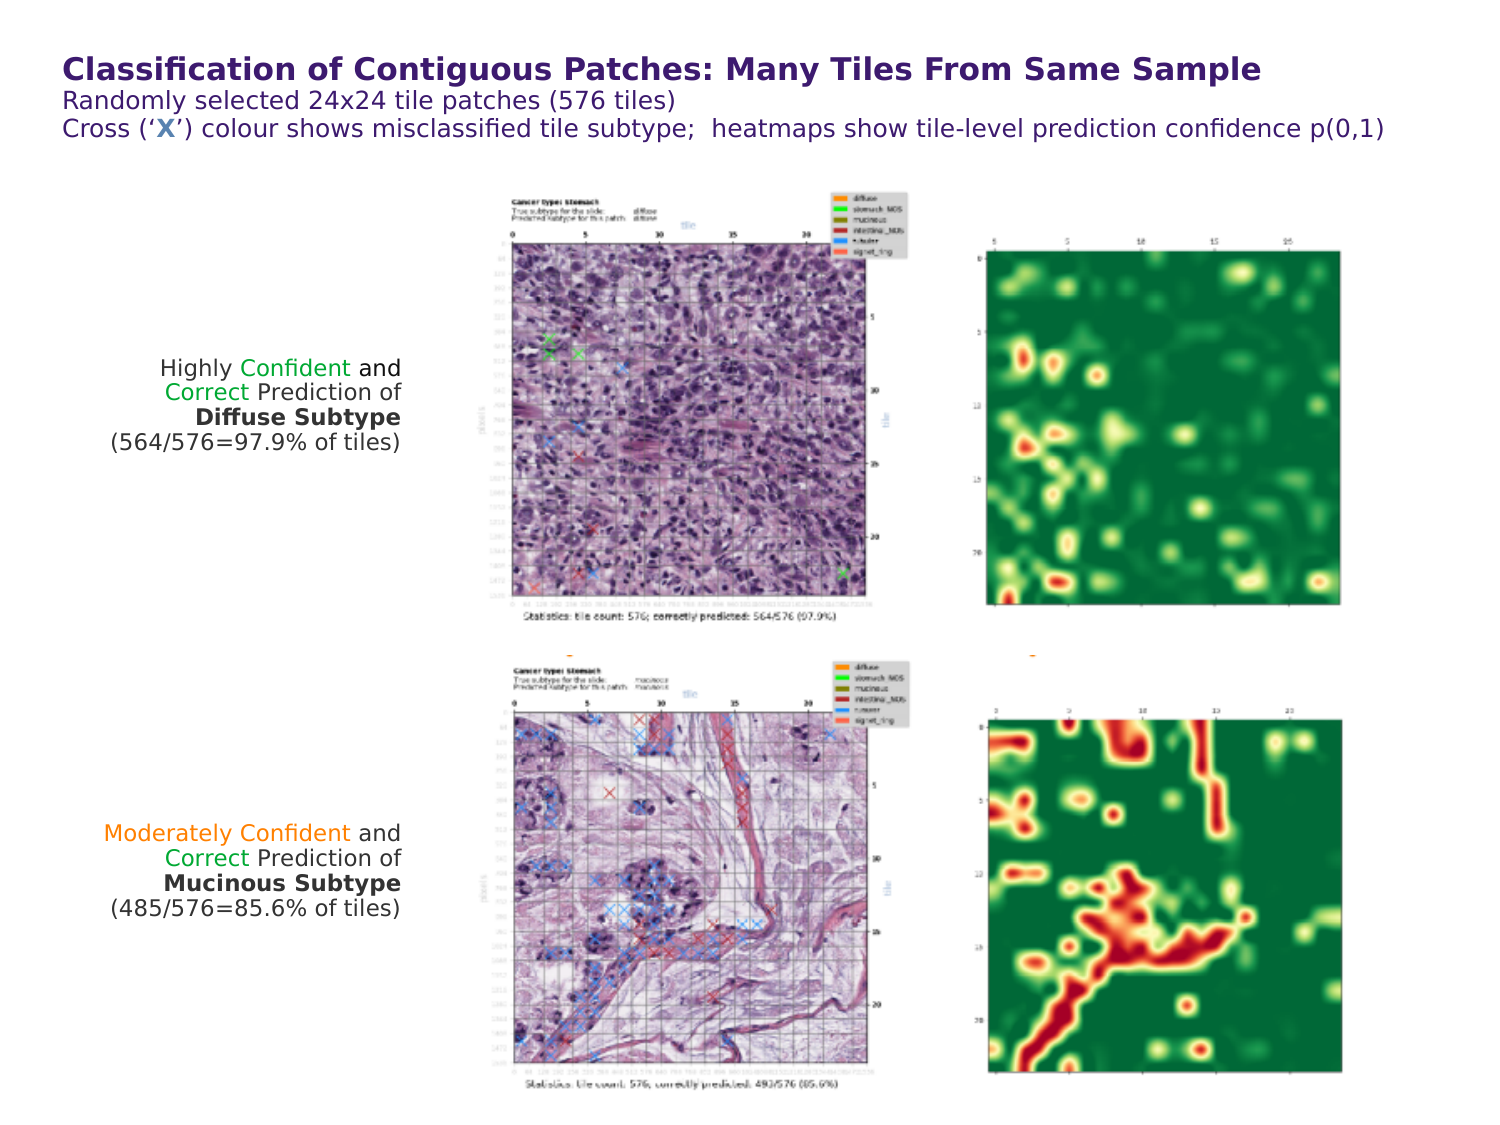

# Classification of Contiguous Patches: Many Tiles From Same Sample Randomly selected 24x24 tile patches (576 tiles) Cross (‘X’) colour shows misclassified tile subtype; heatmaps show tile-level prediction confidence p(0,1)
Highly Confident and
Correct Prediction of Diffuse Subtype
(564/576=97.9% of tiles)
Moderately Confident and Correct Prediction of Mucinous Subtype
(485/576=85.6% of tiles)